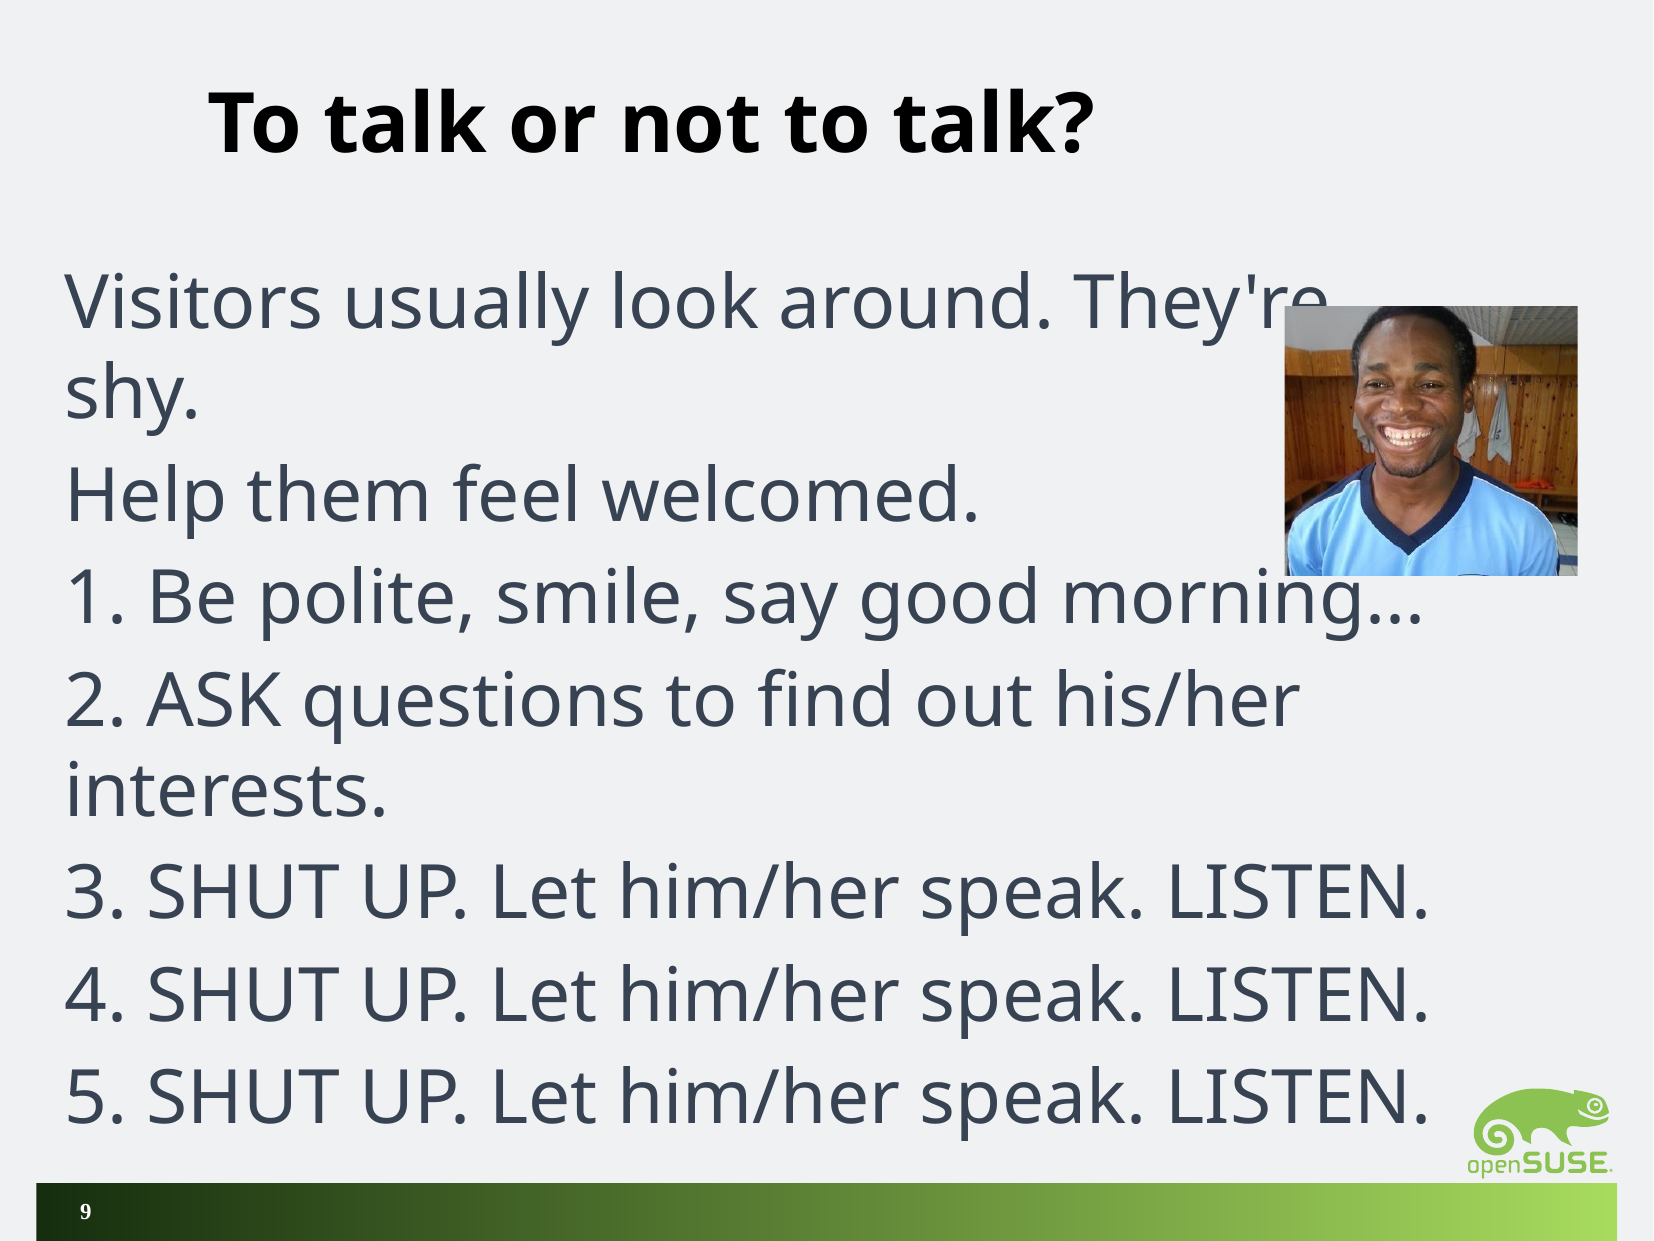

To talk or not to talk?
Visitors usually look around. They're shy.
Help them feel welcomed.
1. Be polite, smile, say good morning...
2. ASK questions to find out his/her interests.
3. SHUT UP. Let him/her speak. LISTEN.
4. SHUT UP. Let him/her speak. LISTEN.
5. SHUT UP. Let him/her speak. LISTEN.
That's why we have one mouth and two ears!!!
9